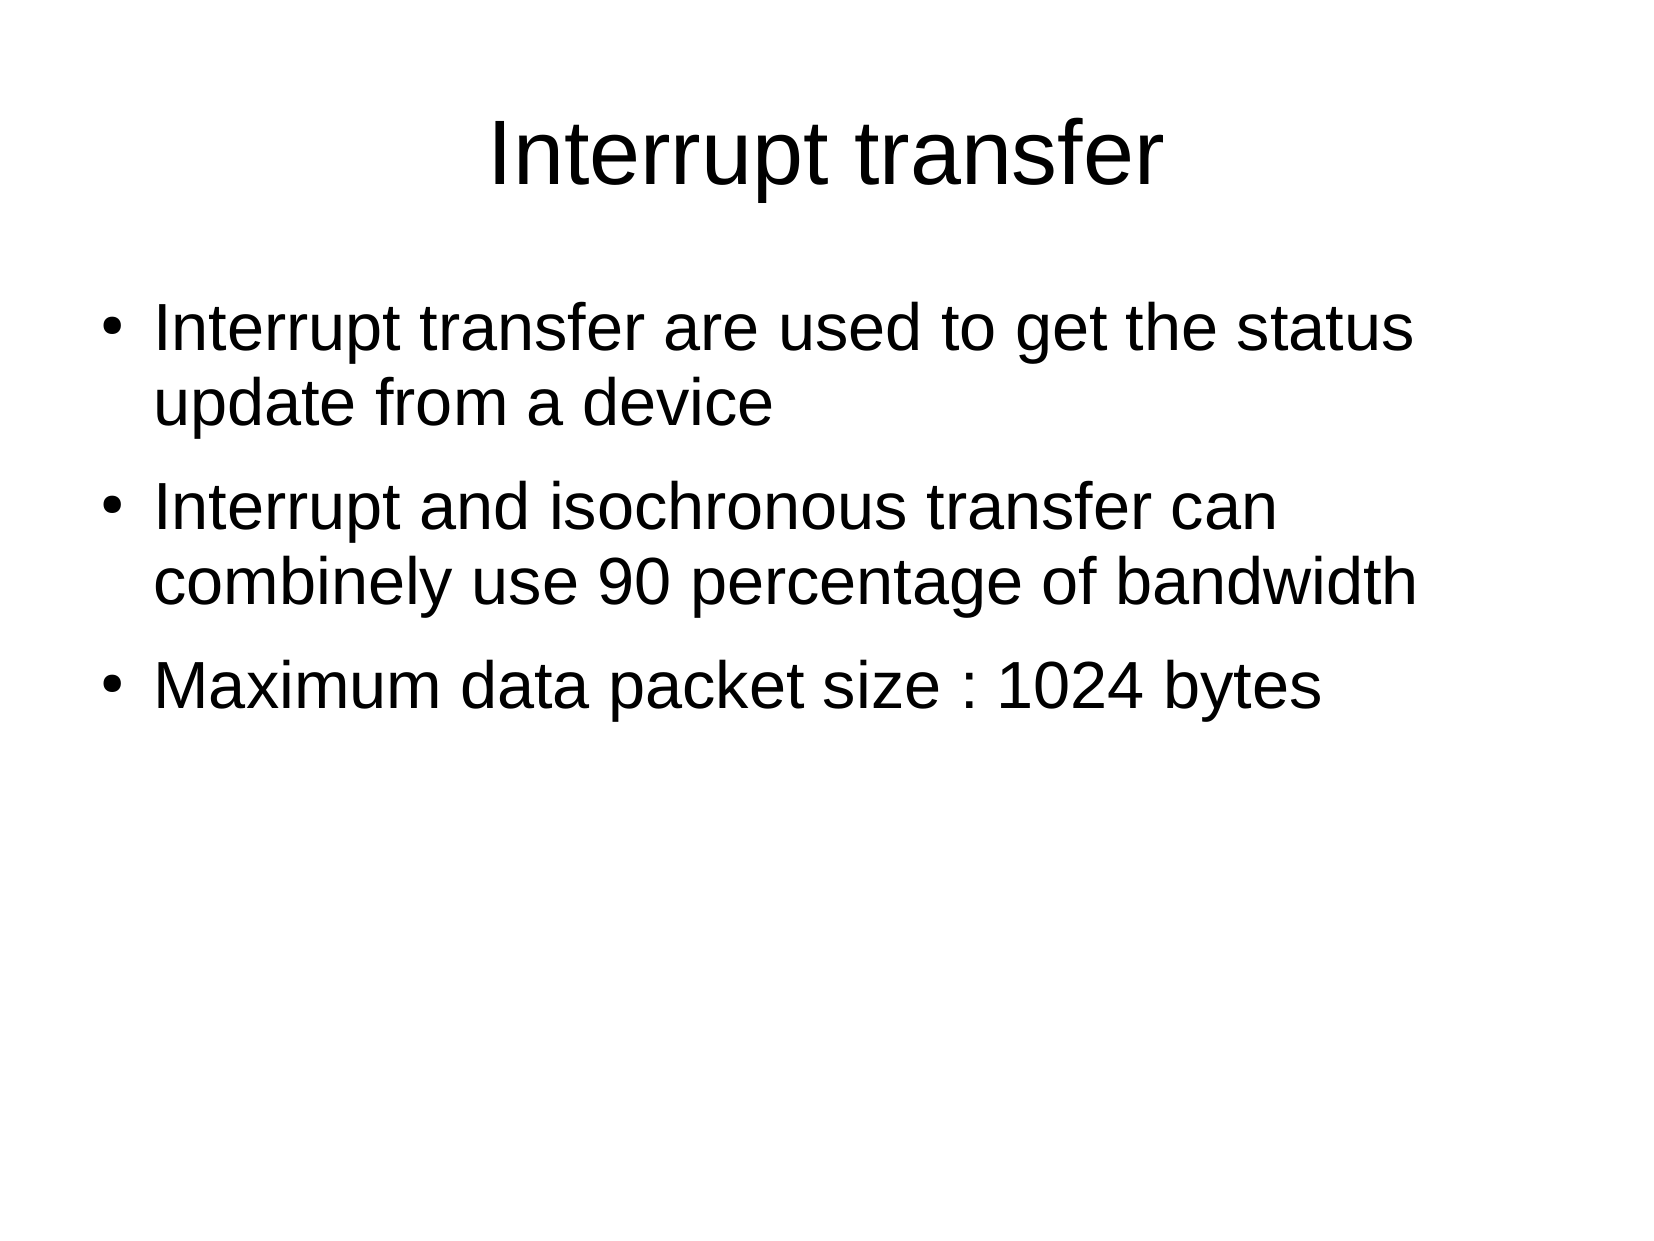

# Interrupt transfer
Interrupt transfer are used to get the status update from a device
Interrupt and isochronous transfer can combinely use 90 percentage of bandwidth
Maximum data packet size : 1024 bytes